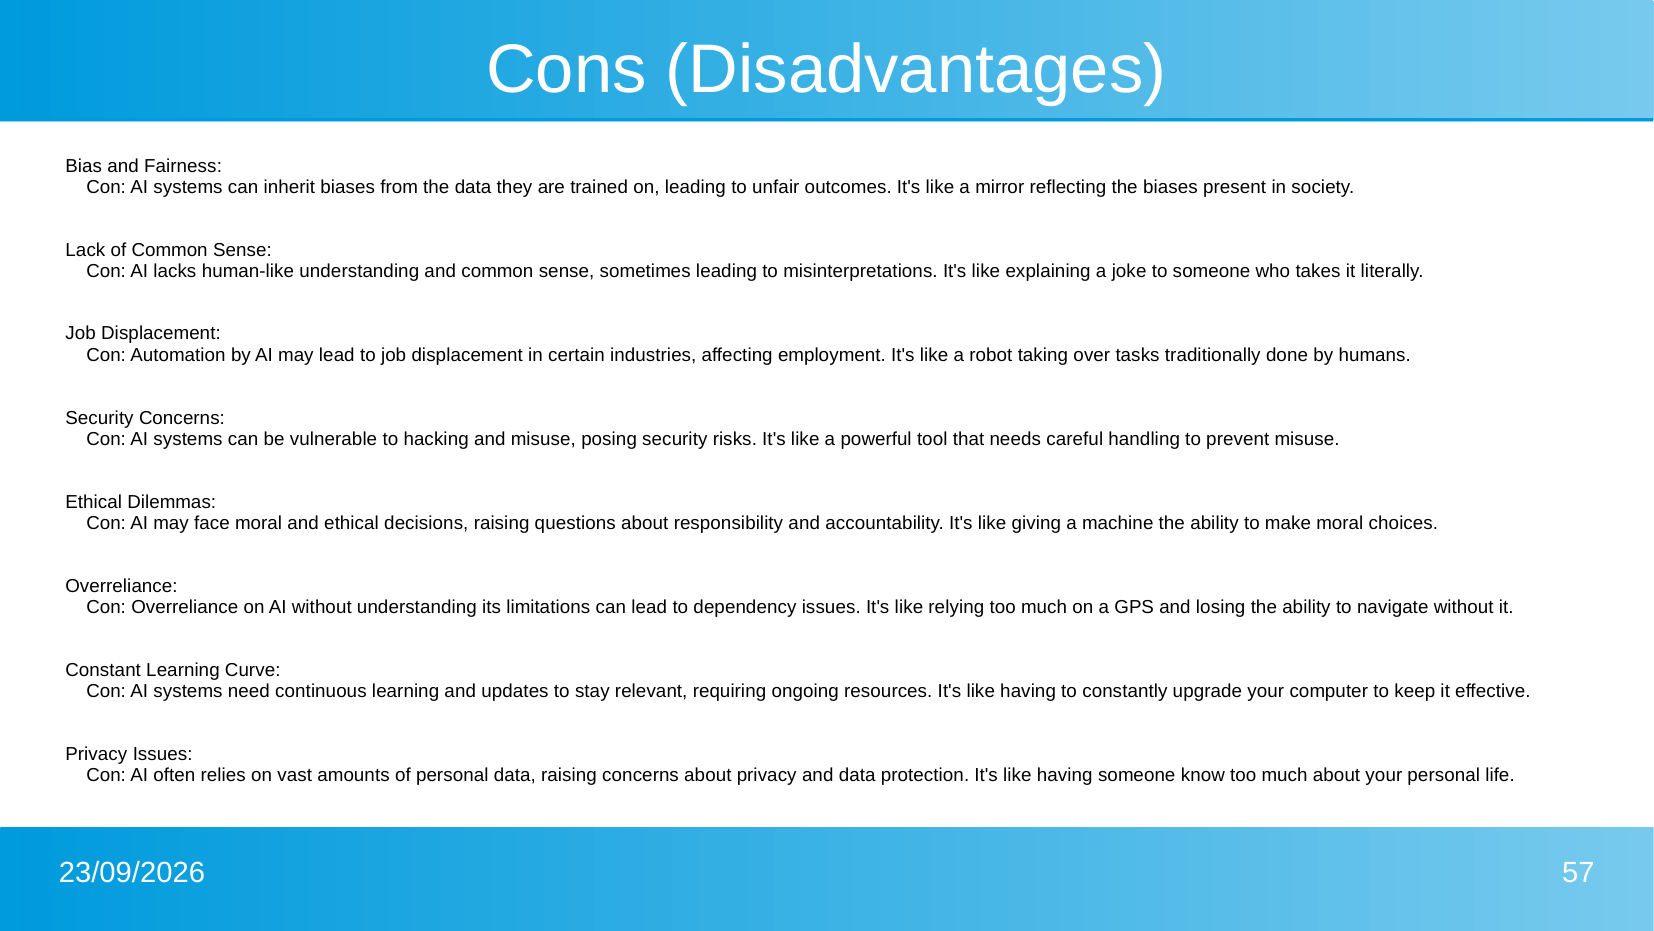

# Cons (Disadvantages)
 Bias and Fairness:
 Con: AI systems can inherit biases from the data they are trained on, leading to unfair outcomes. It's like a mirror reflecting the biases present in society.
 Lack of Common Sense:
 Con: AI lacks human-like understanding and common sense, sometimes leading to misinterpretations. It's like explaining a joke to someone who takes it literally.
 Job Displacement:
 Con: Automation by AI may lead to job displacement in certain industries, affecting employment. It's like a robot taking over tasks traditionally done by humans.
 Security Concerns:
 Con: AI systems can be vulnerable to hacking and misuse, posing security risks. It's like a powerful tool that needs careful handling to prevent misuse.
 Ethical Dilemmas:
 Con: AI may face moral and ethical decisions, raising questions about responsibility and accountability. It's like giving a machine the ability to make moral choices.
 Overreliance:
 Con: Overreliance on AI without understanding its limitations can lead to dependency issues. It's like relying too much on a GPS and losing the ability to navigate without it.
 Constant Learning Curve:
 Con: AI systems need continuous learning and updates to stay relevant, requiring ongoing resources. It's like having to constantly upgrade your computer to keep it effective.
 Privacy Issues:
 Con: AI often relies on vast amounts of personal data, raising concerns about privacy and data protection. It's like having someone know too much about your personal life.
57